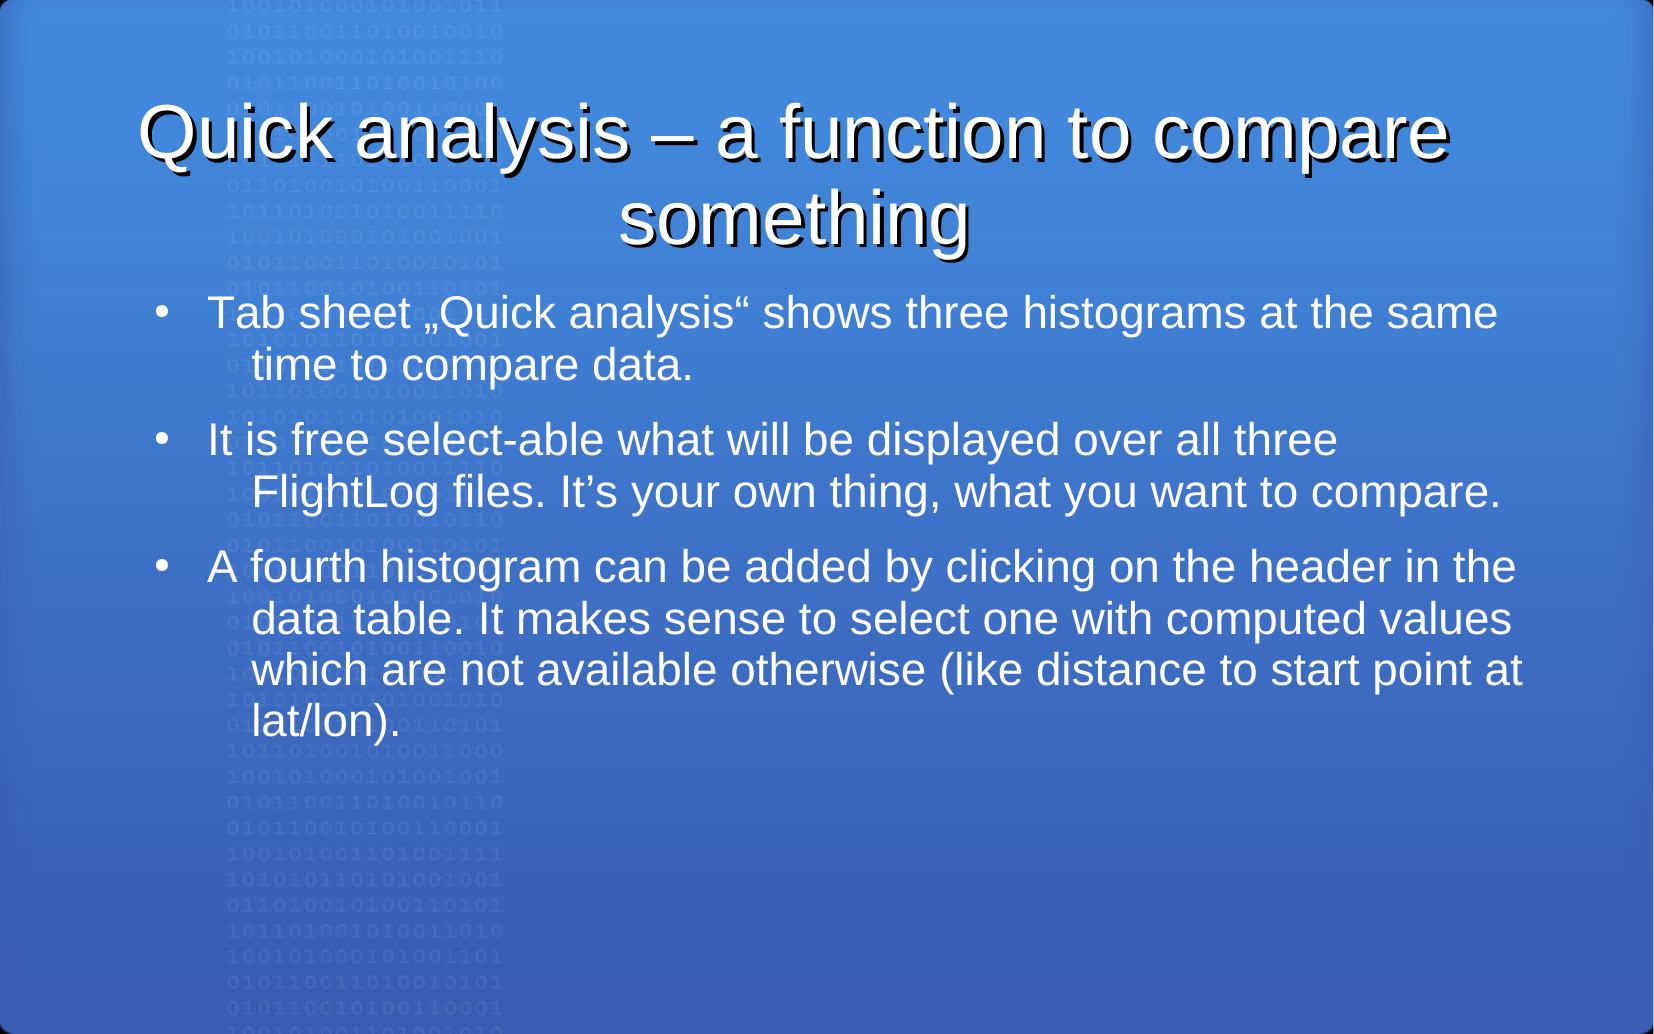

# Quick analysis – a function to compare something
Tab sheet „Quick analysis“ shows three histograms at the same time to compare data.
It is free select-able what will be displayed over all three FlightLog files. It’s your own thing, what you want to compare.
A fourth histogram can be added by clicking on the header in the data table. It makes sense to select one with computed values which are not available otherwise (like distance to start point at lat/lon).